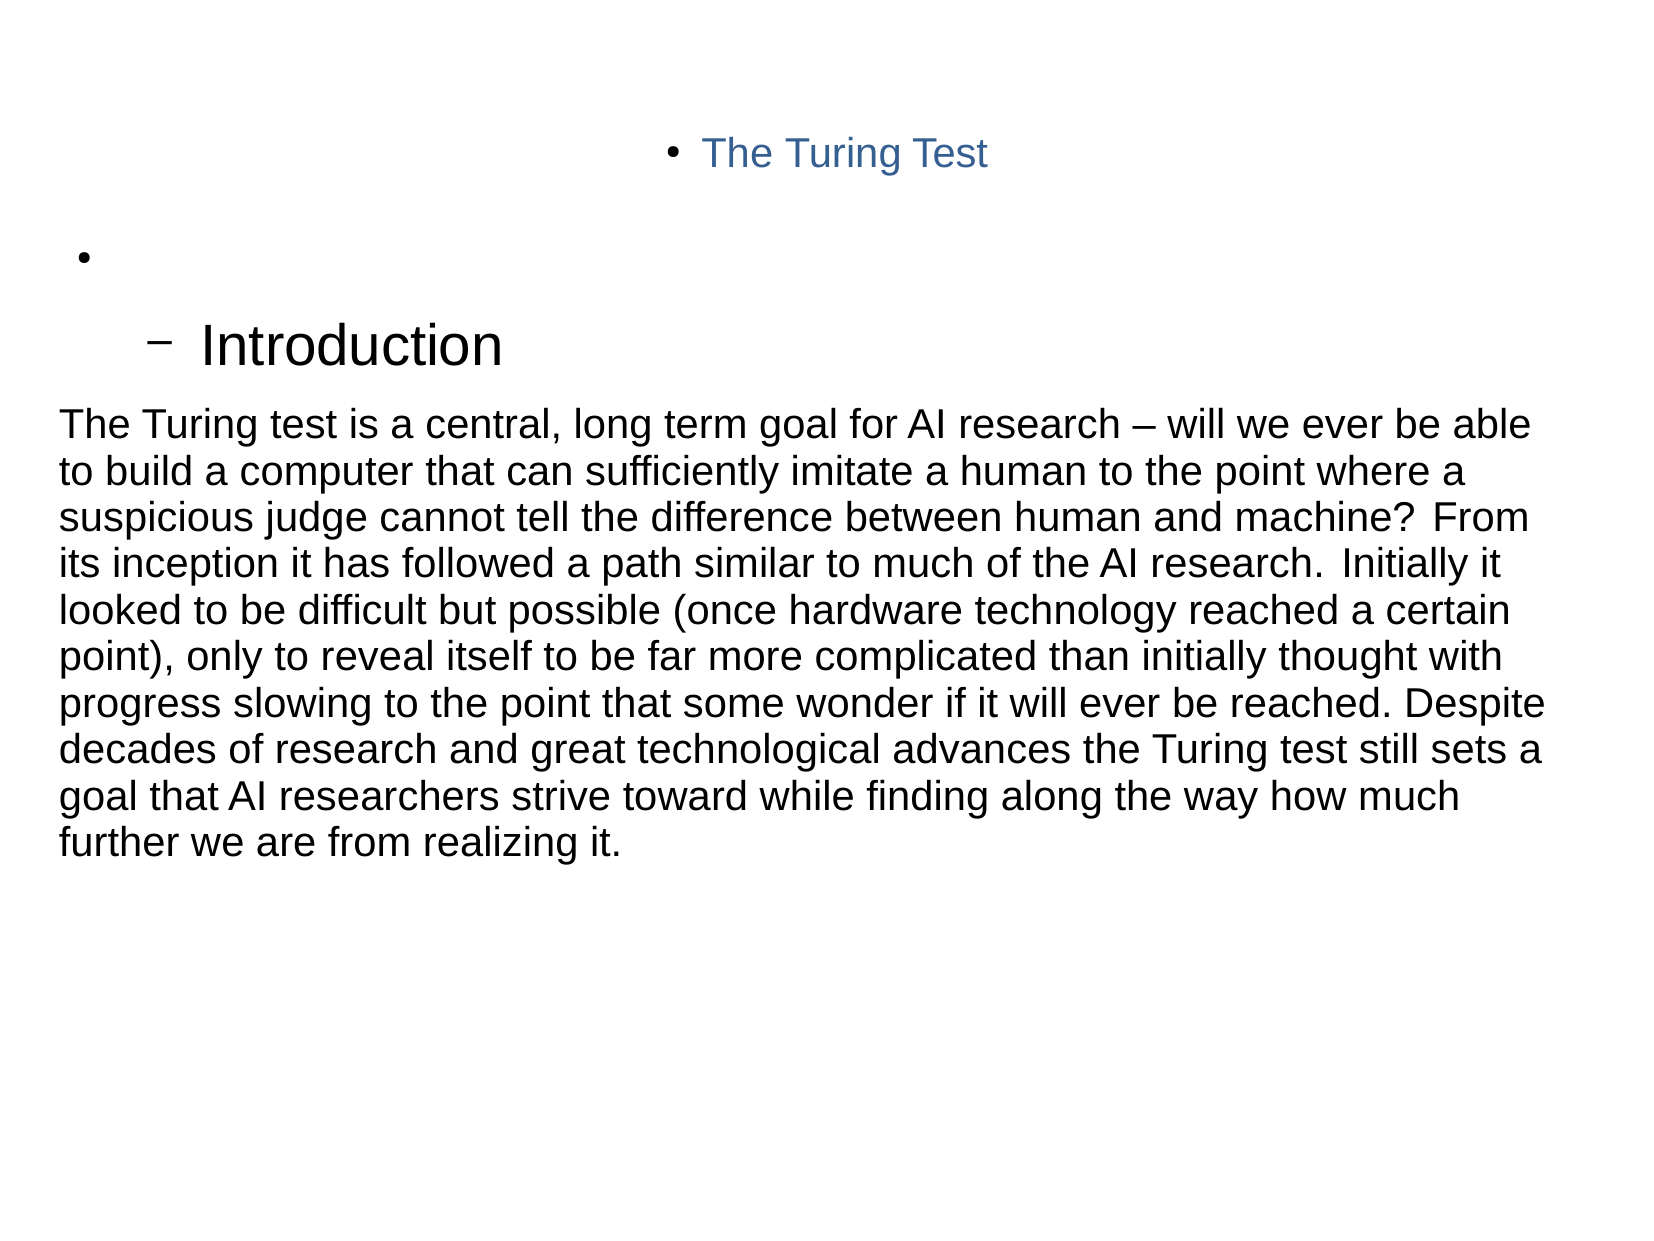

# The Turing Test
Introduction
The Turing test is a central, long term goal for AI research – will we ever be able to build a computer that can sufficiently imitate a human to the point where a suspicious judge cannot tell the difference between human and machine? From its inception it has followed a path similar to much of the AI research. Initially it looked to be difficult but possible (once hardware technology reached a certain point), only to reveal itself to be far more complicated than initially thought with progress slowing to the point that some wonder if it will ever be reached. Despite decades of research and great technological advances the Turing test still sets a goal that AI researchers strive toward while finding along the way how much further we are from realizing it.